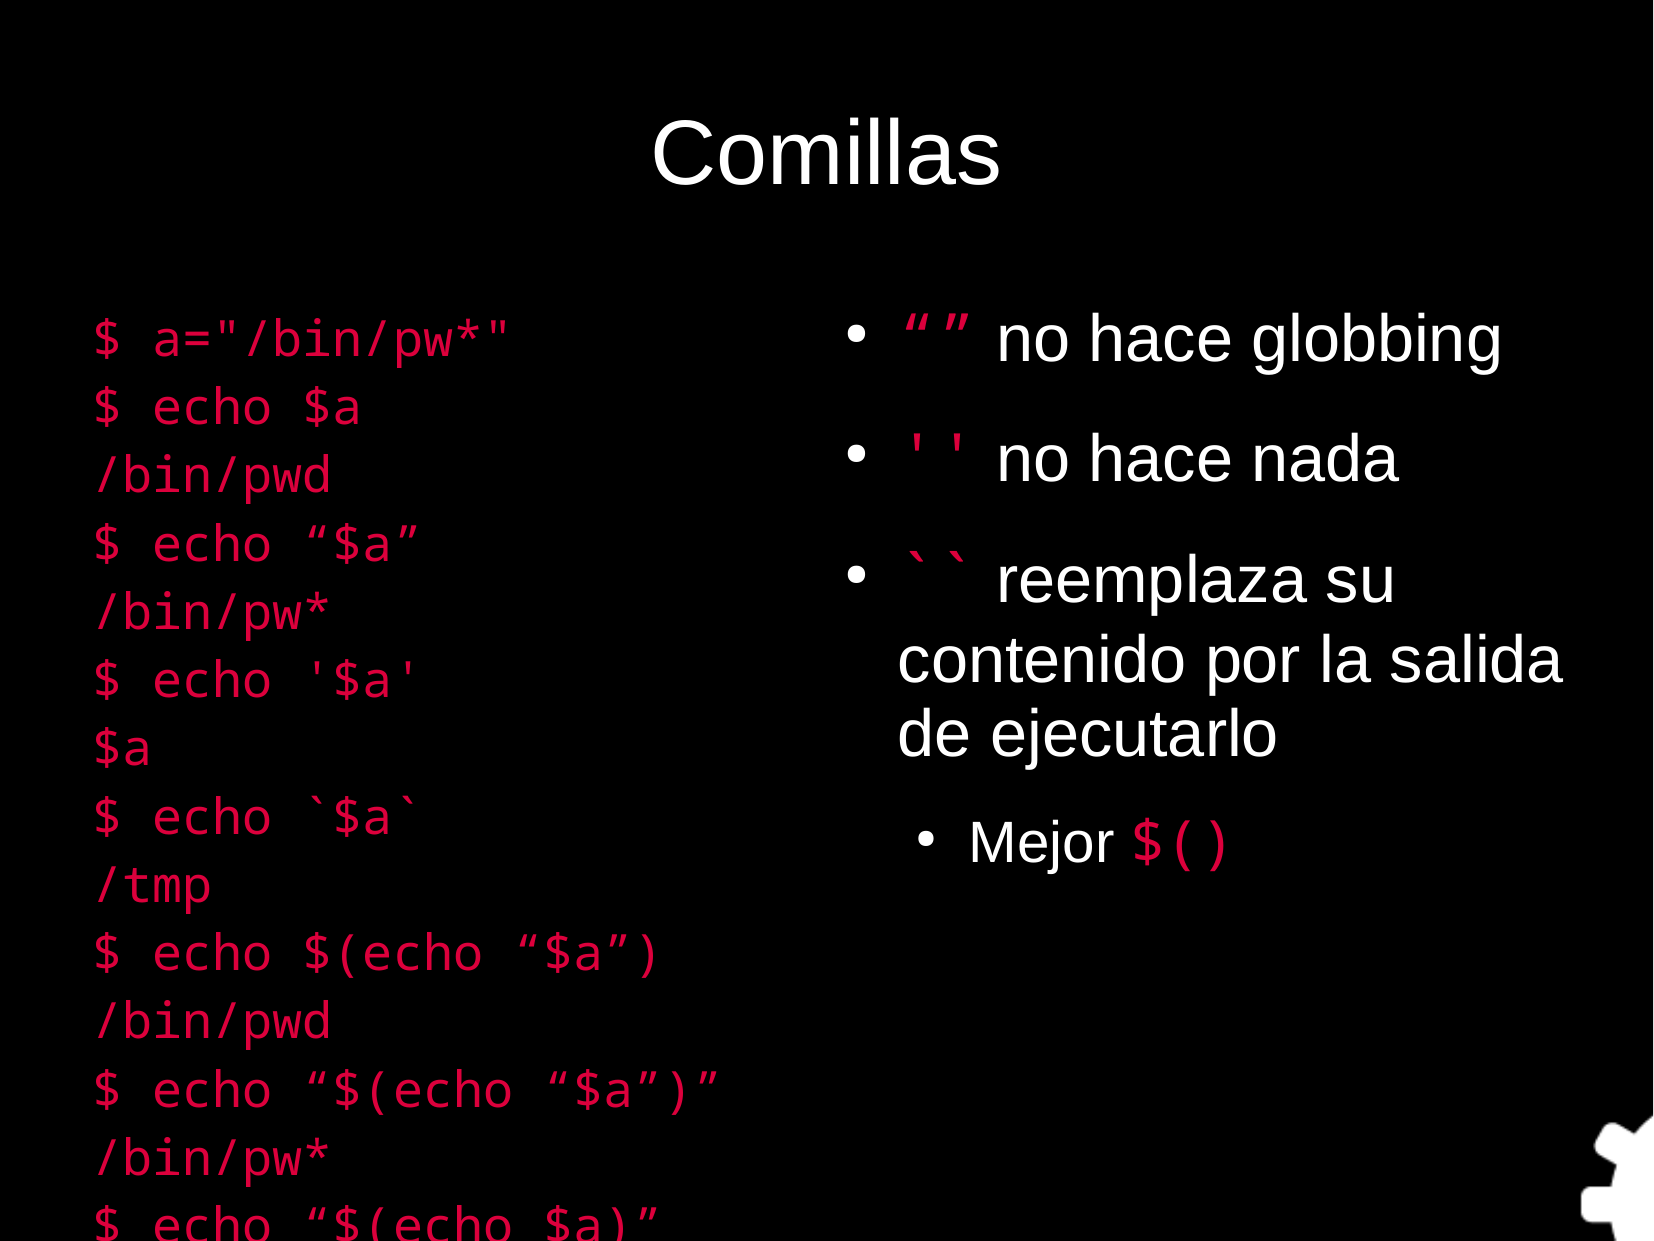

# Comillas
“” no hace globbing
'' no hace nada
`` reemplaza su contenido por la salida de ejecutarlo
Mejor $()
$ a="/bin/pw*"
$ echo $a
/bin/pwd
$ echo “$a”
/bin/pw*
$ echo '$a'
$a
$ echo `$a`
/tmp
$ echo $(echo “$a”)
/bin/pwd
$ echo “$(echo “$a”)”
/bin/pw*
$ echo “$(echo $a)”
?